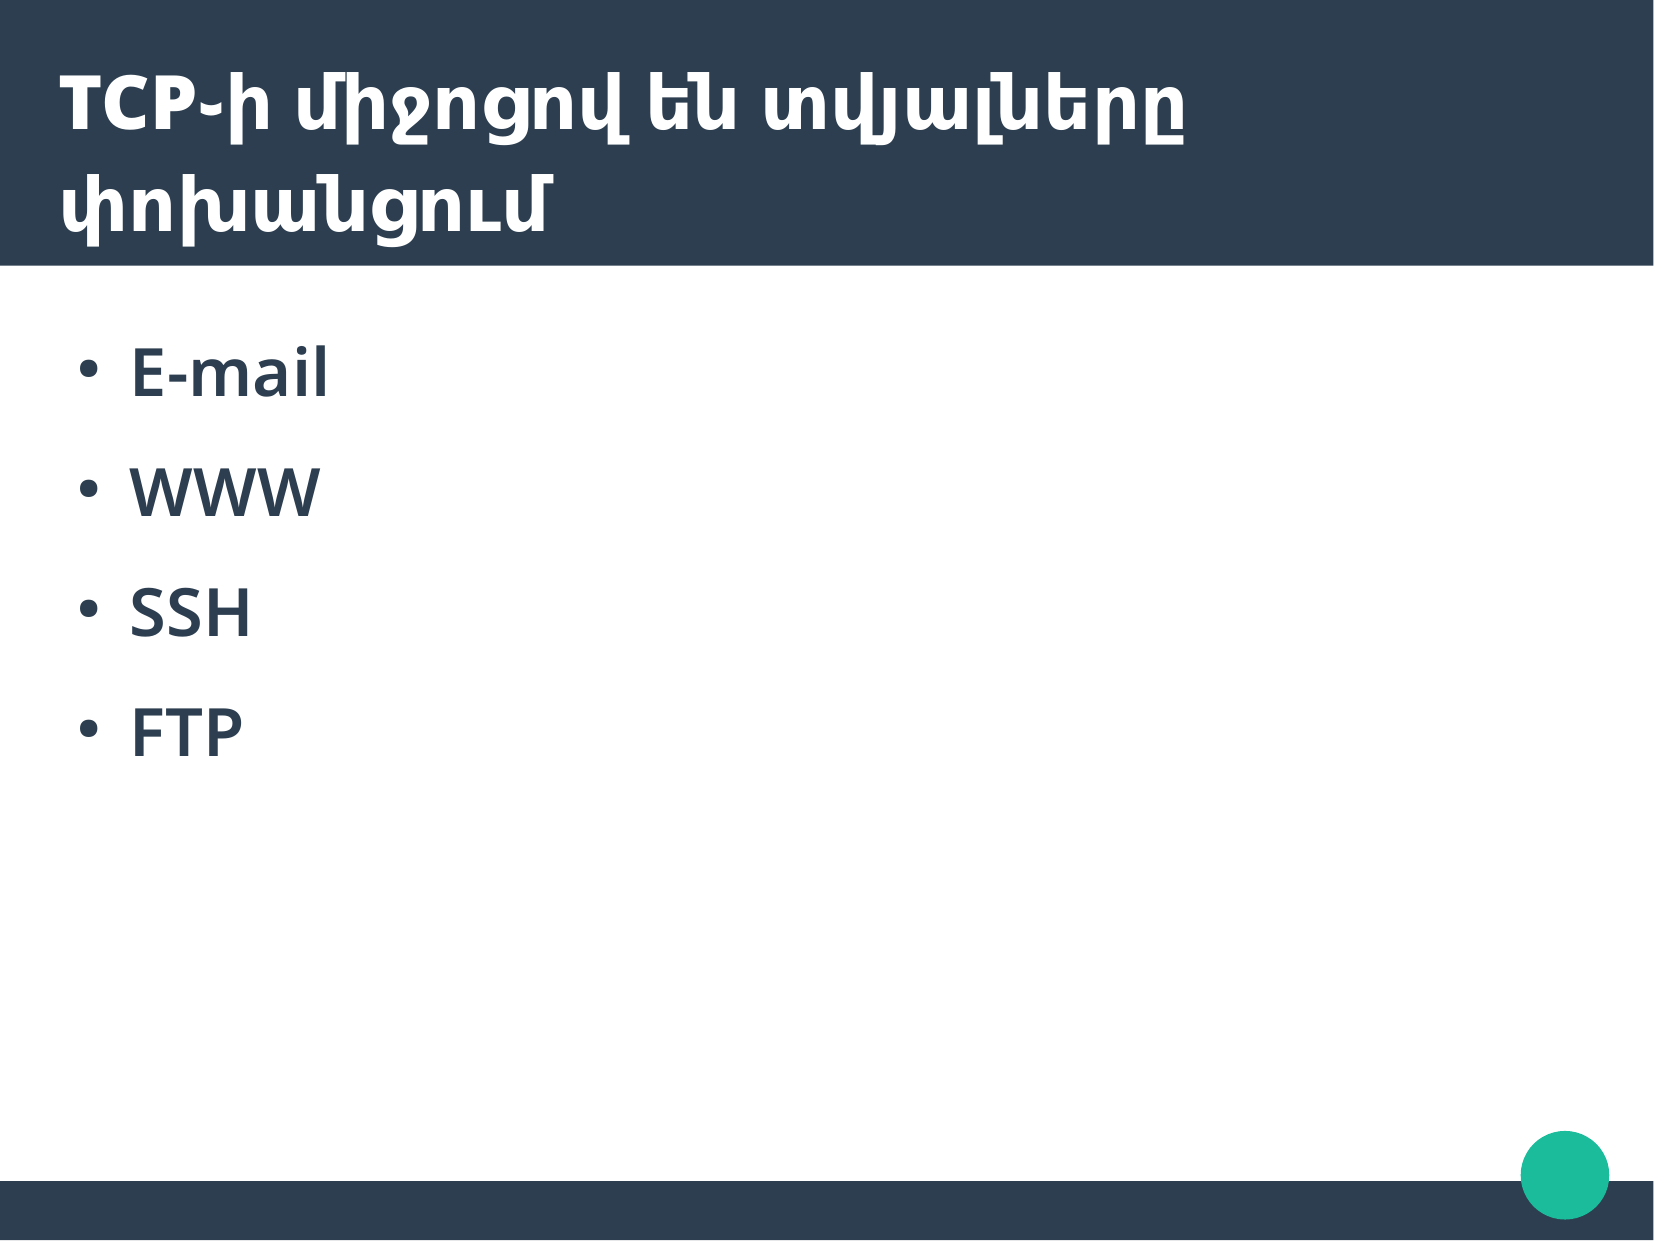

# TCP֊ի միջոցով են տվյալները փոխանցում
E-mail
WWW
SSH
FTP